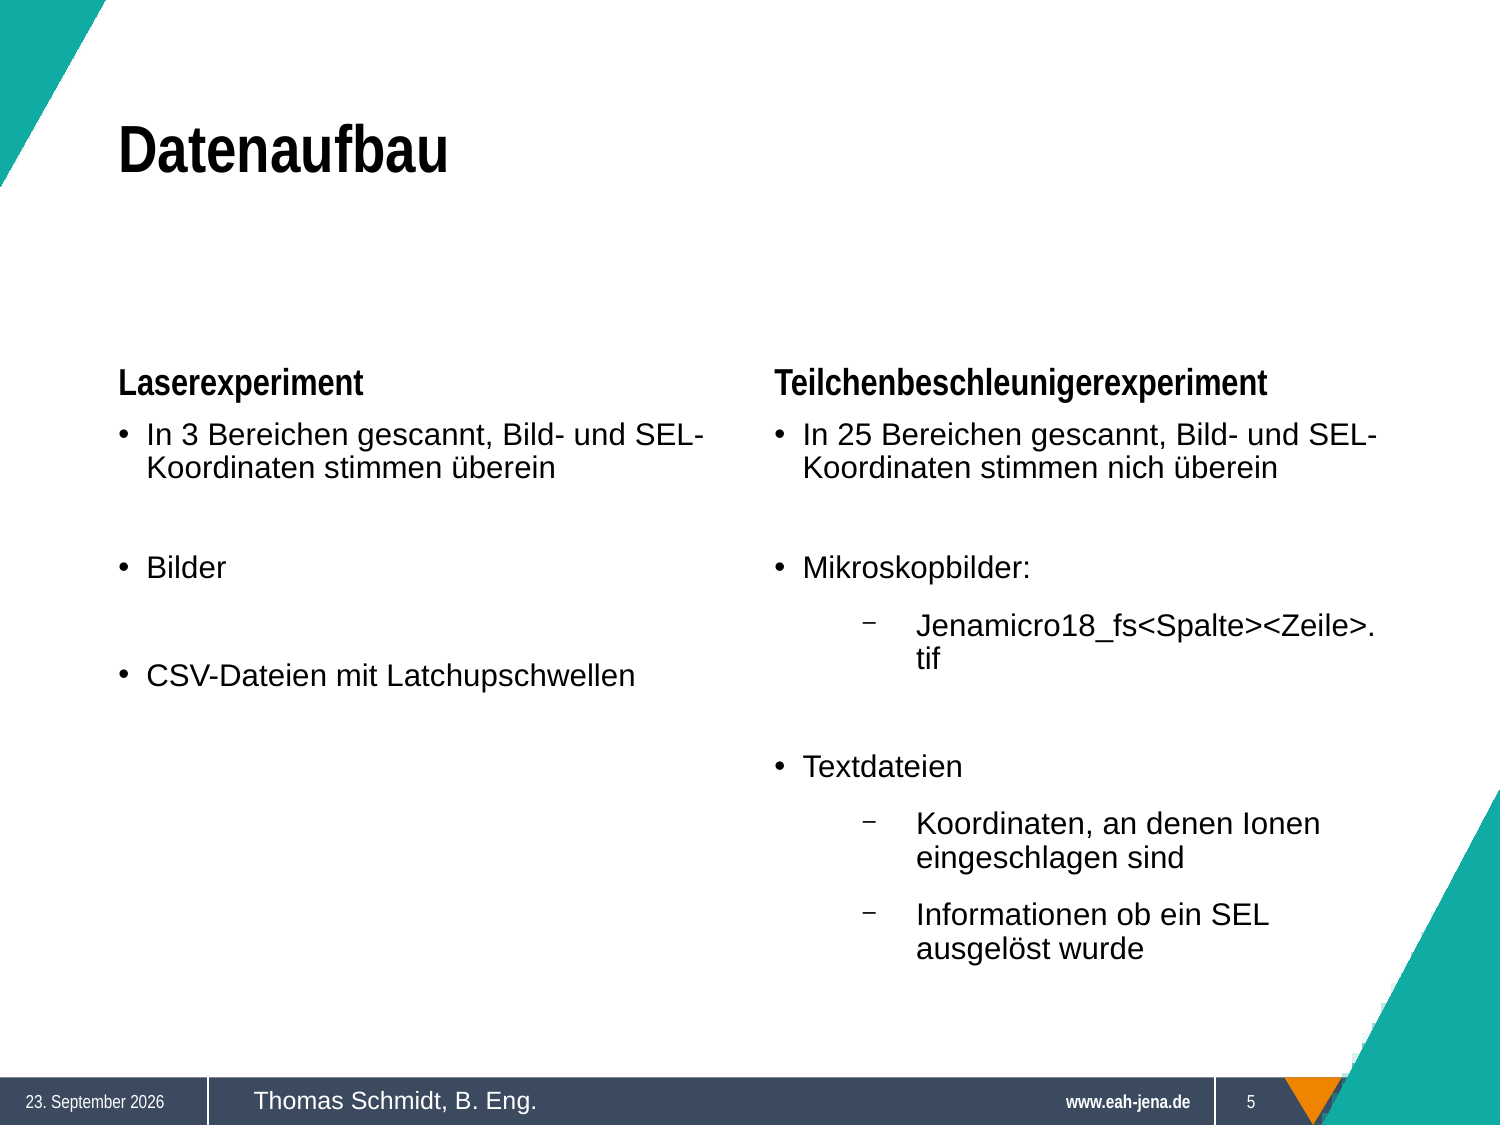

Datenaufbau
# Laserexperiment
Teilchenbeschleunigerexperiment
In 3 Bereichen gescannt, Bild- und SEL-Koordinaten stimmen überein
Bilder
CSV-Dateien mit Latchupschwellen
In 25 Bereichen gescannt, Bild- und SEL-Koordinaten stimmen nich überein
Mikroskopbilder:
Jenamicro18_fs<Spalte><Zeile>.tif
Textdateien
Koordinaten, an denen Ionen eingeschlagen sind
Informationen ob ein SEL ausgelöst wurde
Hier steht die Fußzeile
5
Thomas Schmidt, B. Eng.